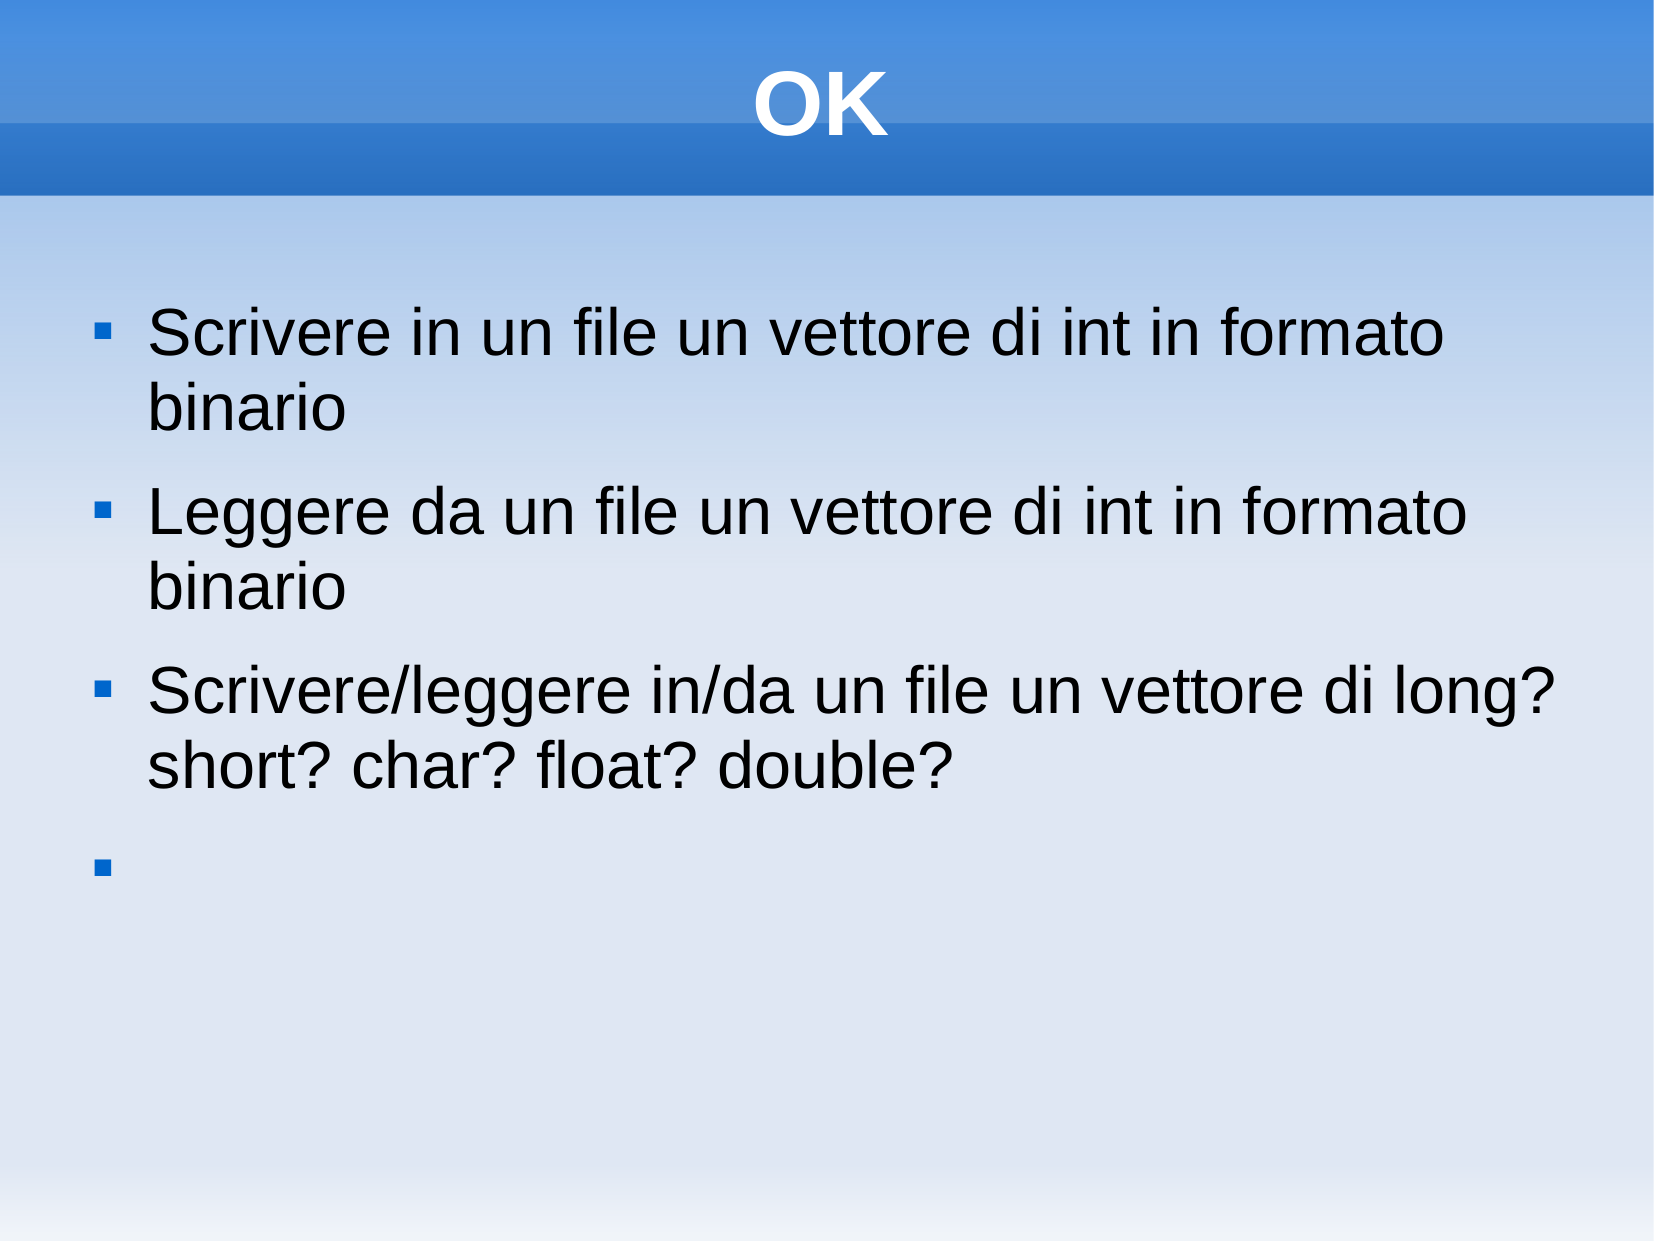

# OK
Scrivere in un file un vettore di int in formato binario
Leggere da un file un vettore di int in formato binario
Scrivere/leggere in/da un file un vettore di long? short? char? float? double?